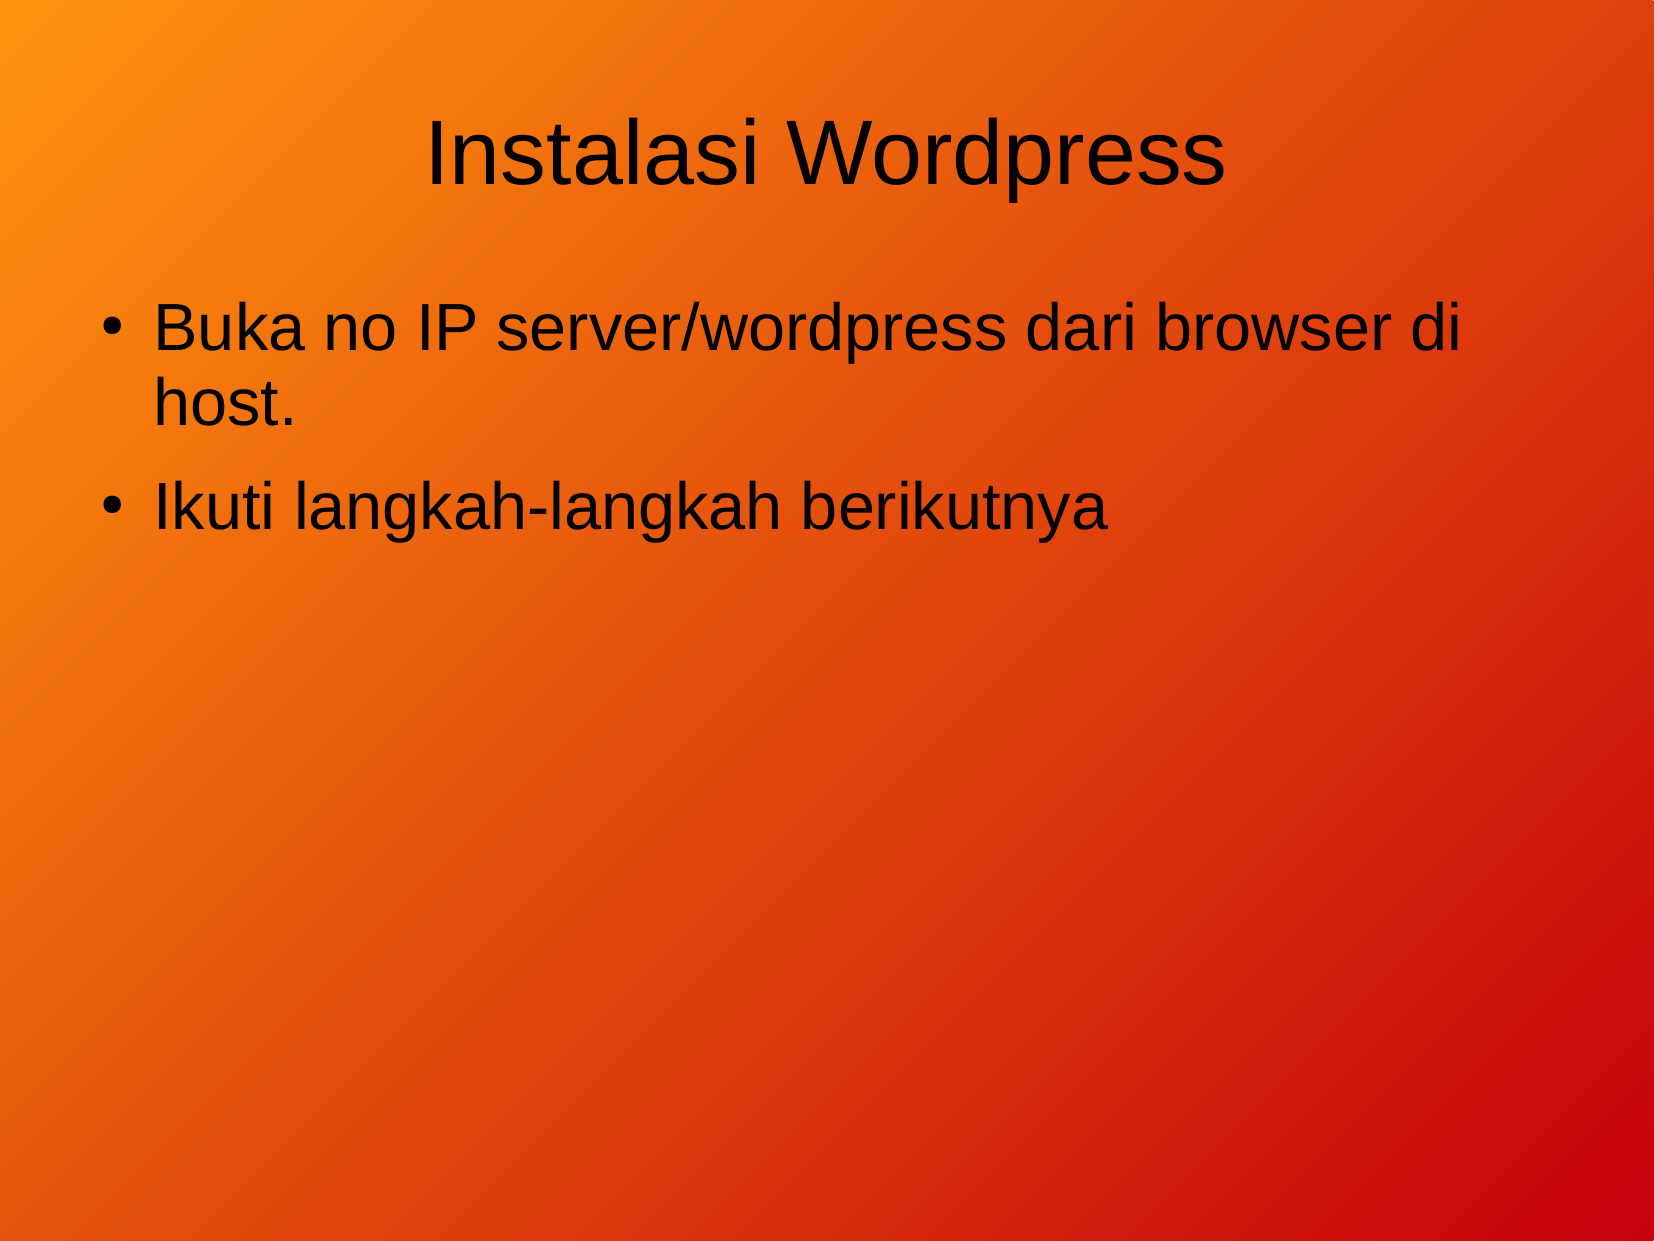

# Instalasi Wordpress
Buka no IP server/wordpress dari browser di host.
Ikuti langkah-langkah berikutnya